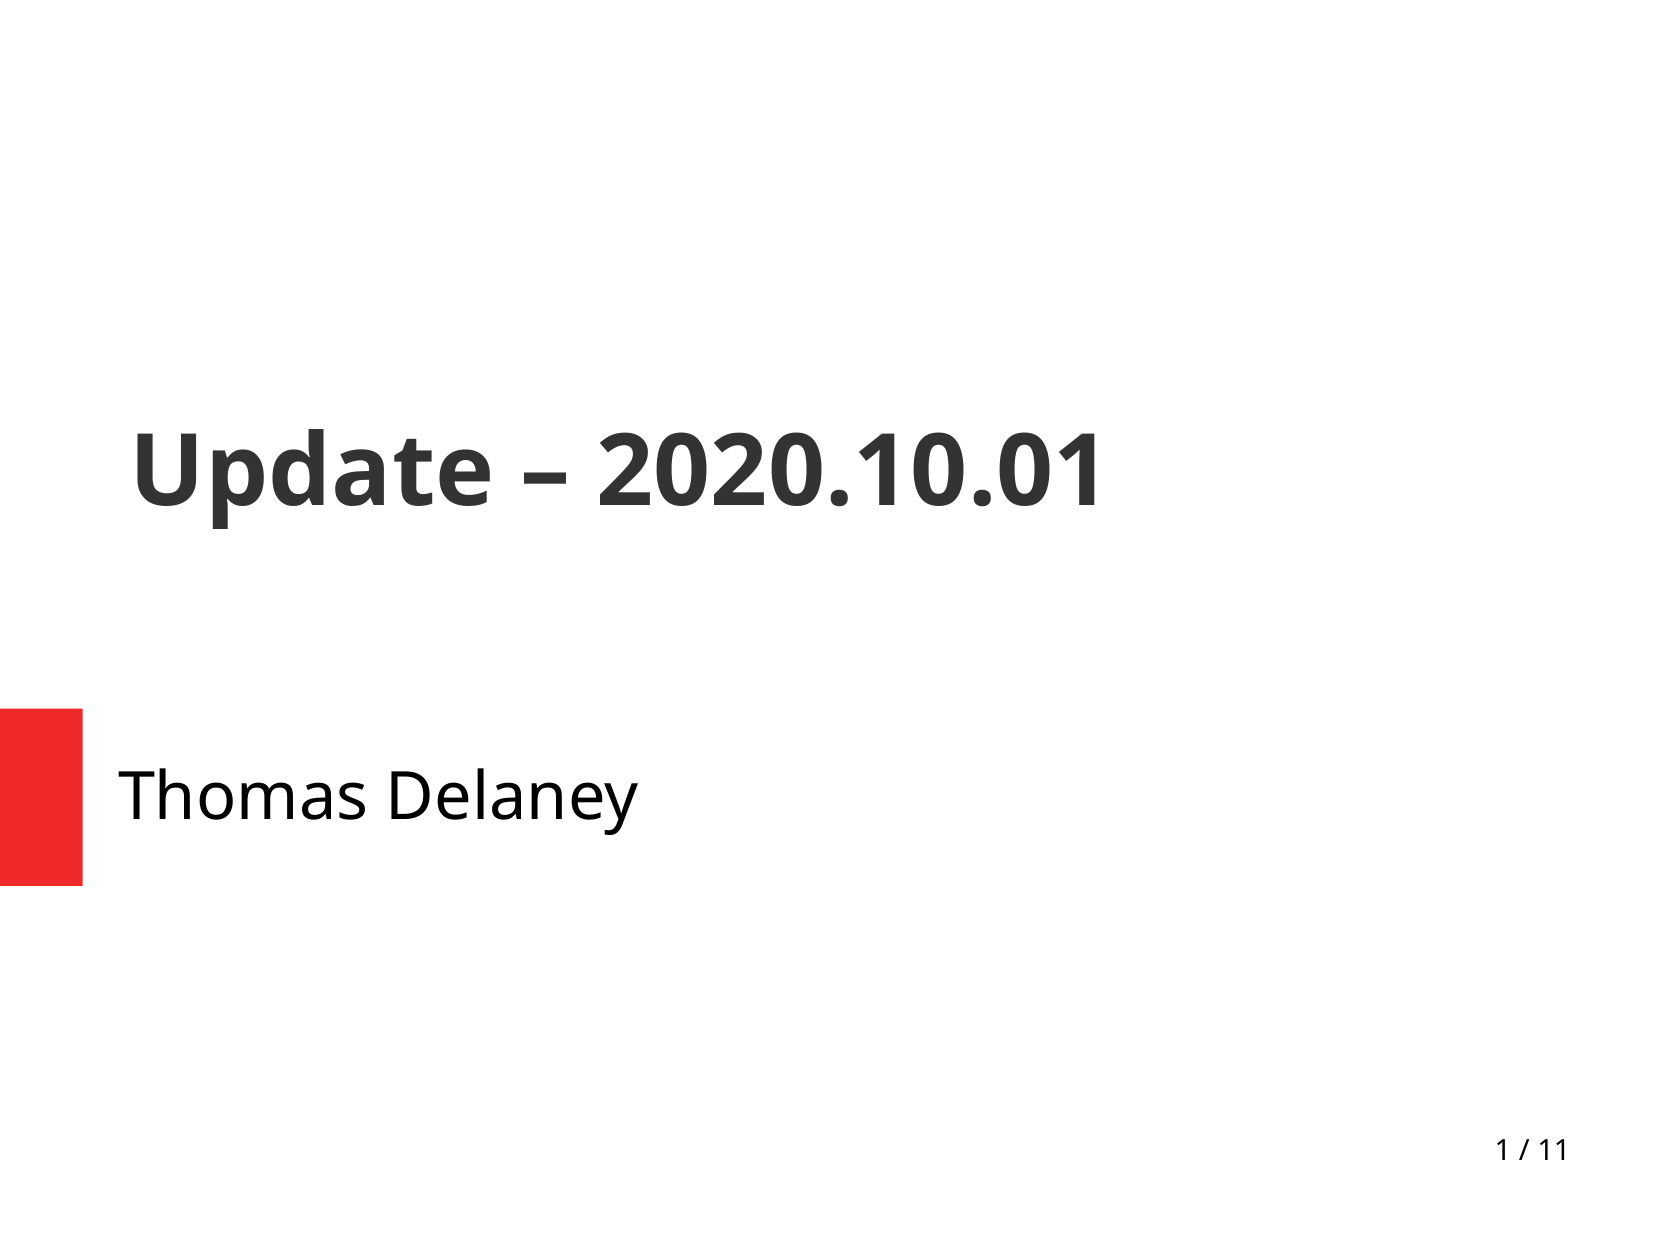

# Update – 2020.10.01
Thomas Delaney
1